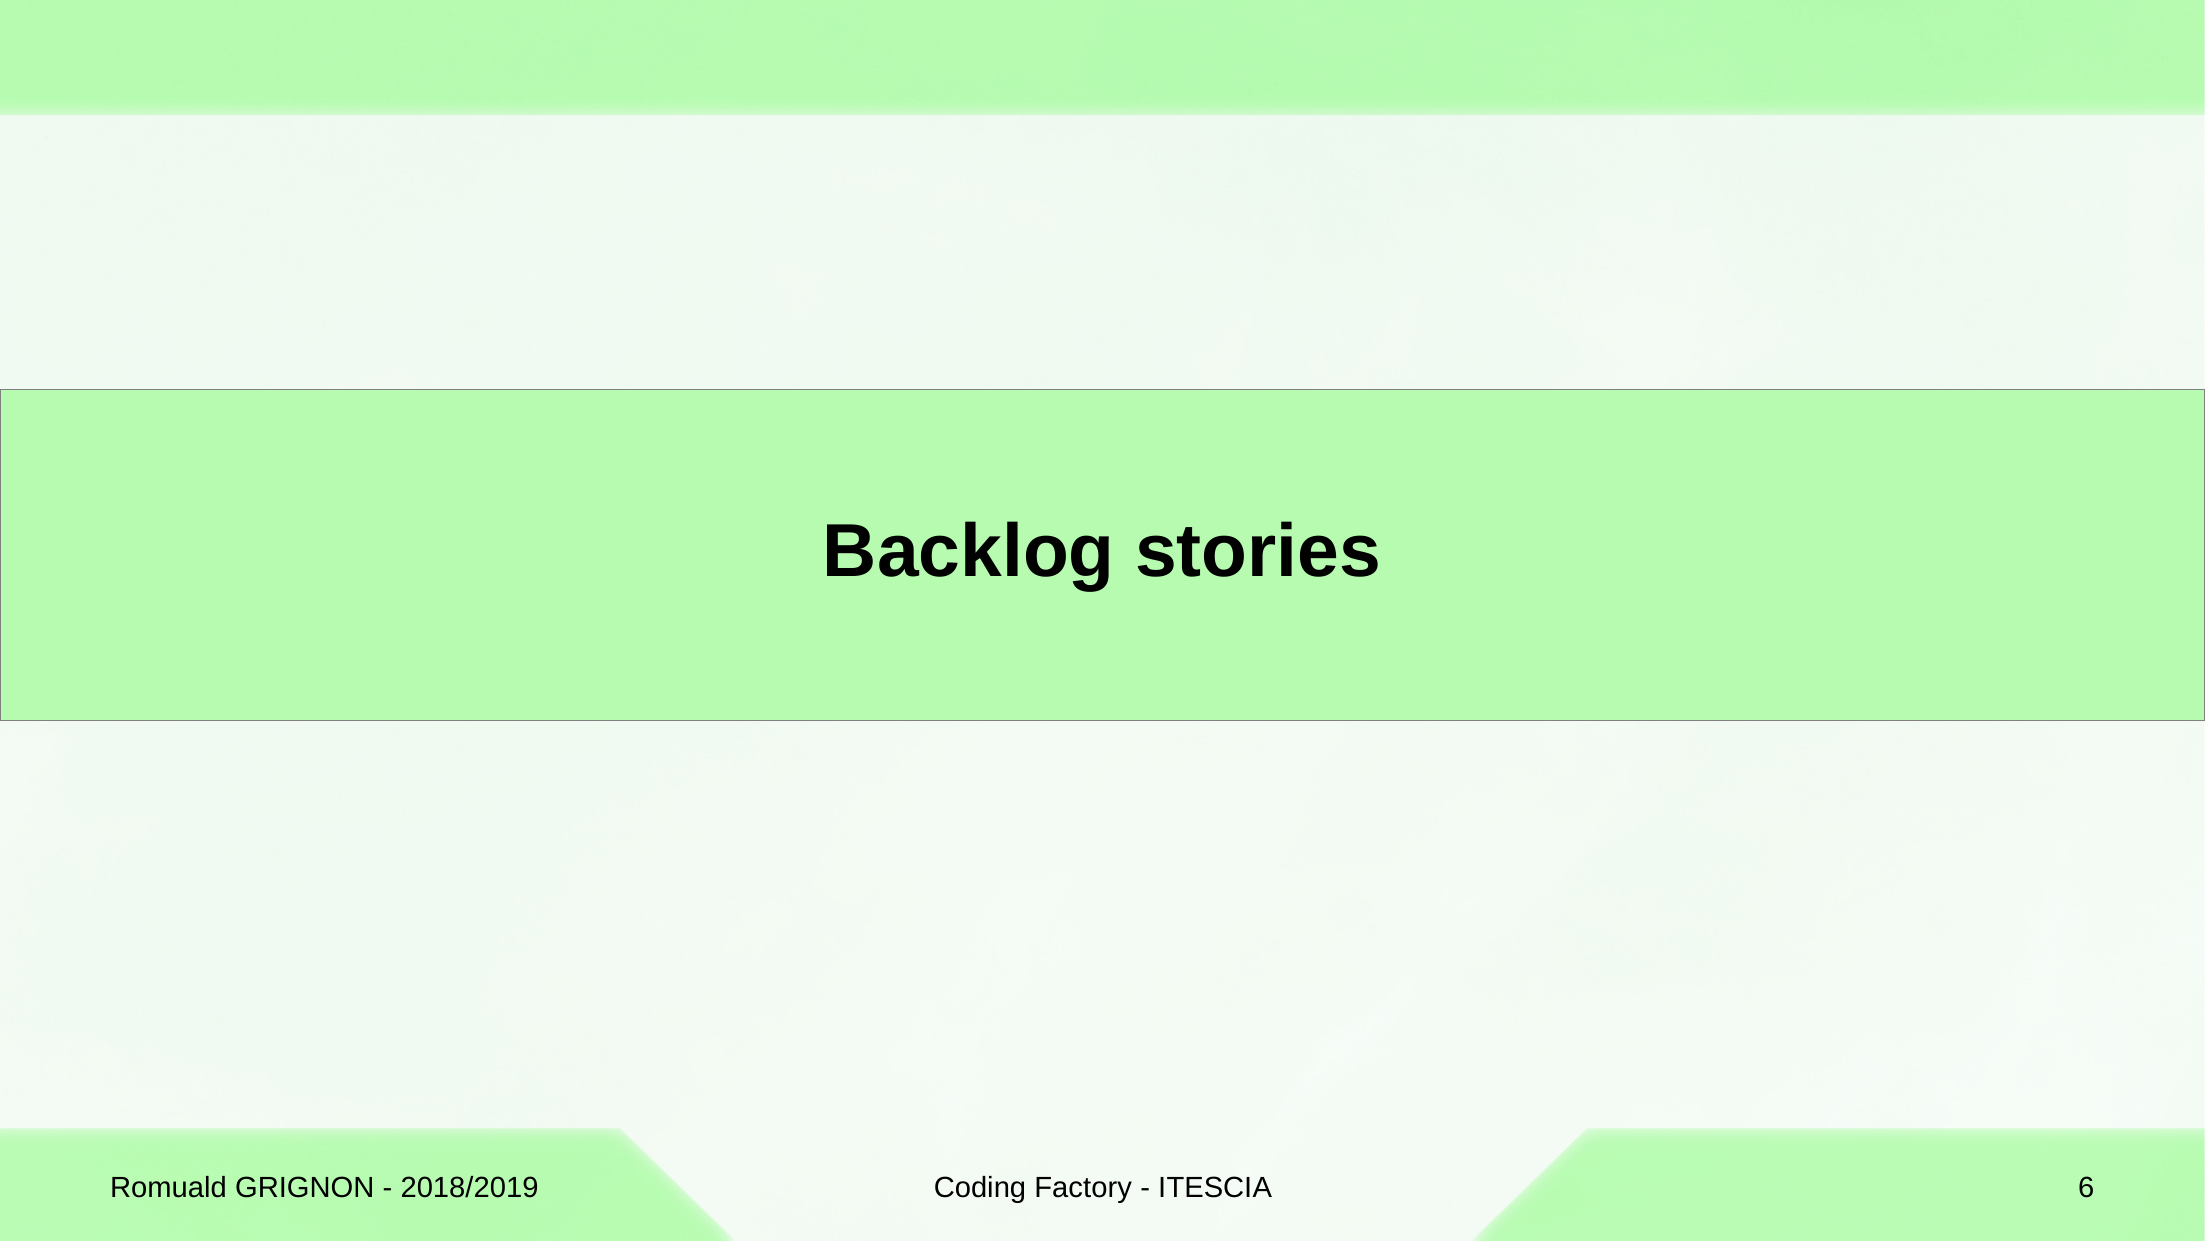

# Backlog stories
Romuald GRIGNON - 2018/2019
Coding Factory - ITESCIA
6